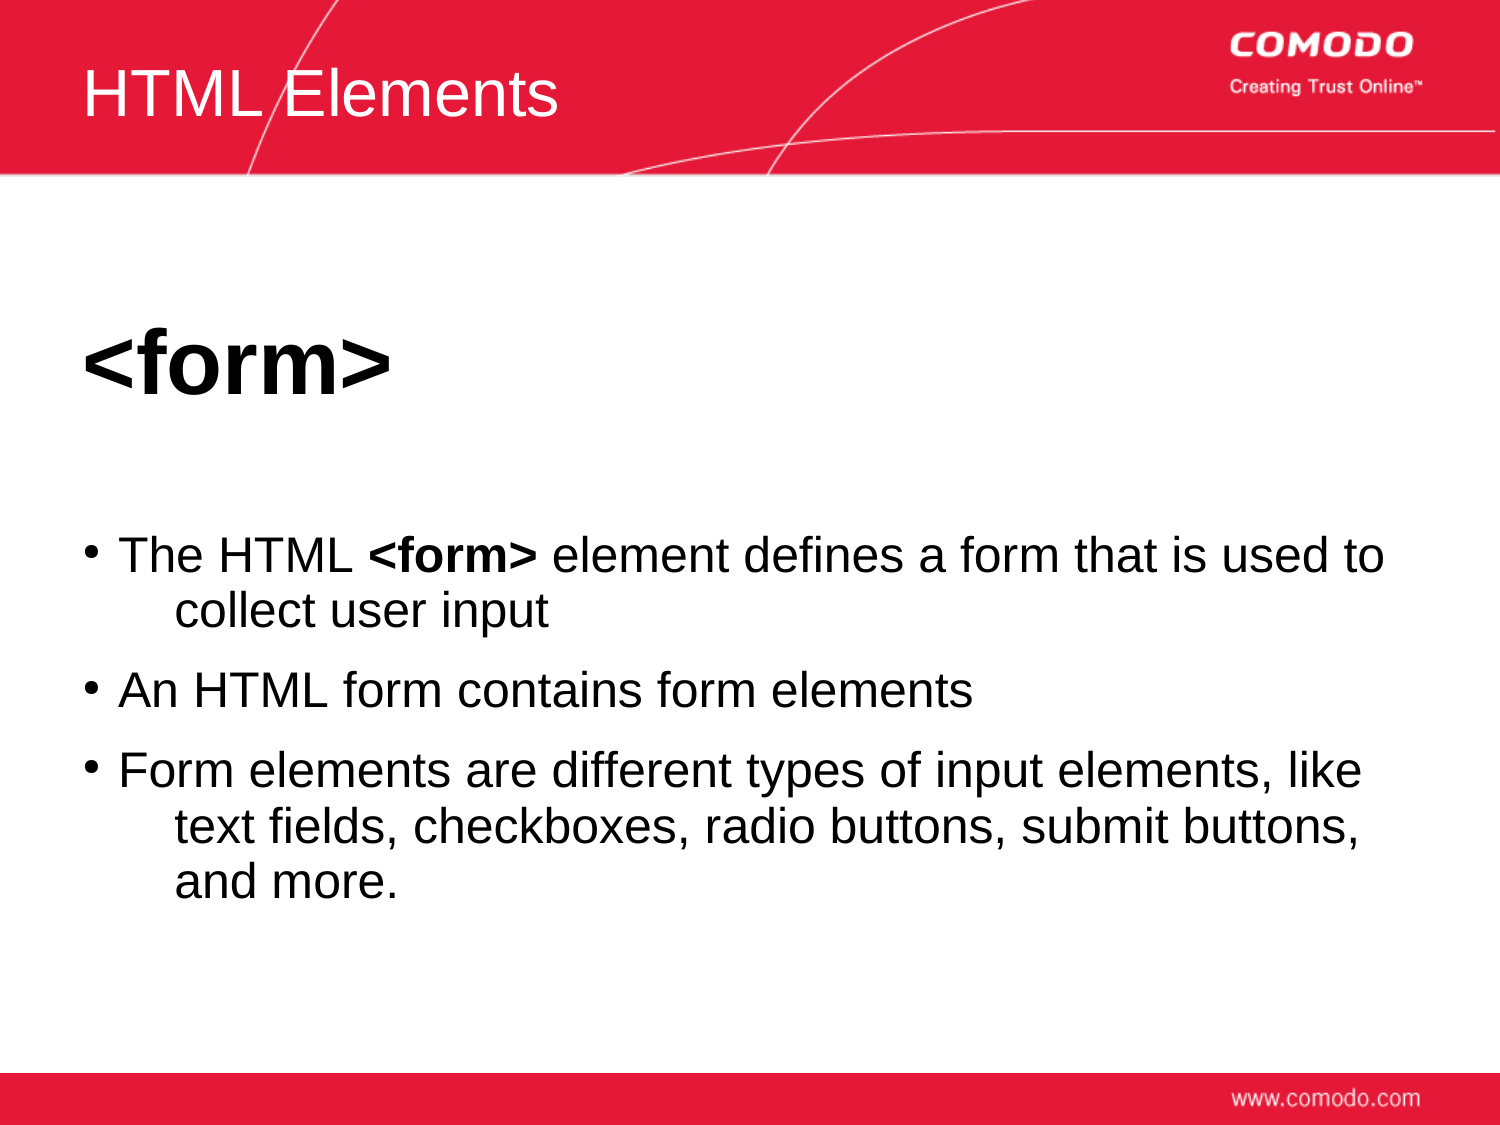

# HTML Elements
<form>
The HTML <form> element defines a form that is used to collect user input
An HTML form contains form elements
Form elements are different types of input elements, like text fields, checkboxes, radio buttons, submit buttons, and more.